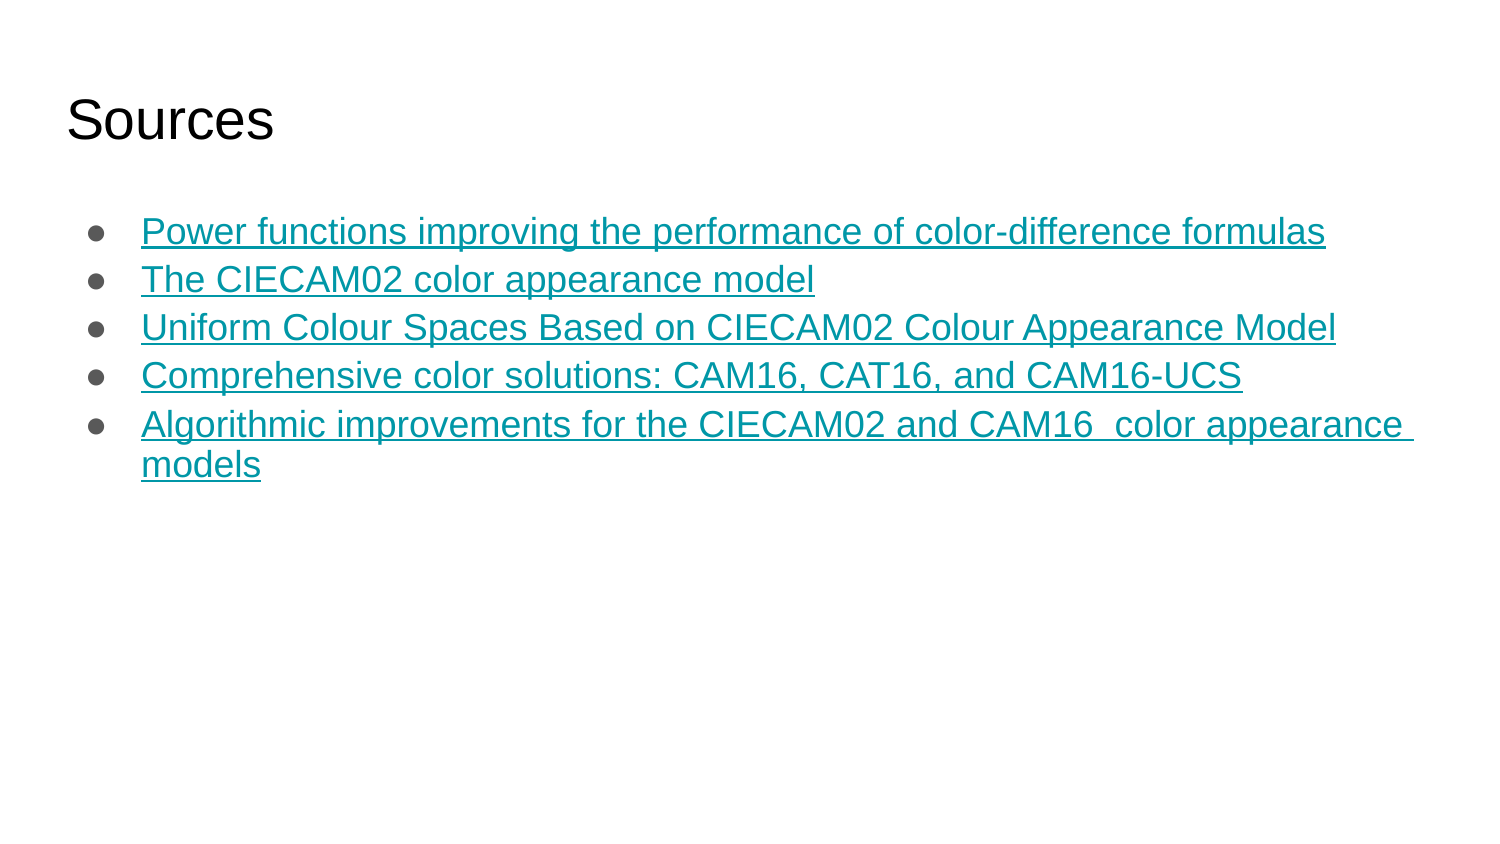

# Sources
Power functions improving the performance of color-difference formulas
The CIECAM02 color appearance model
Uniform Colour Spaces Based on CIECAM02 Colour Appearance Model
Comprehensive color solutions: CAM16, CAT16, and CAM16-UCS
Algorithmic improvements for the CIECAM02 and CAM16 color appearance models